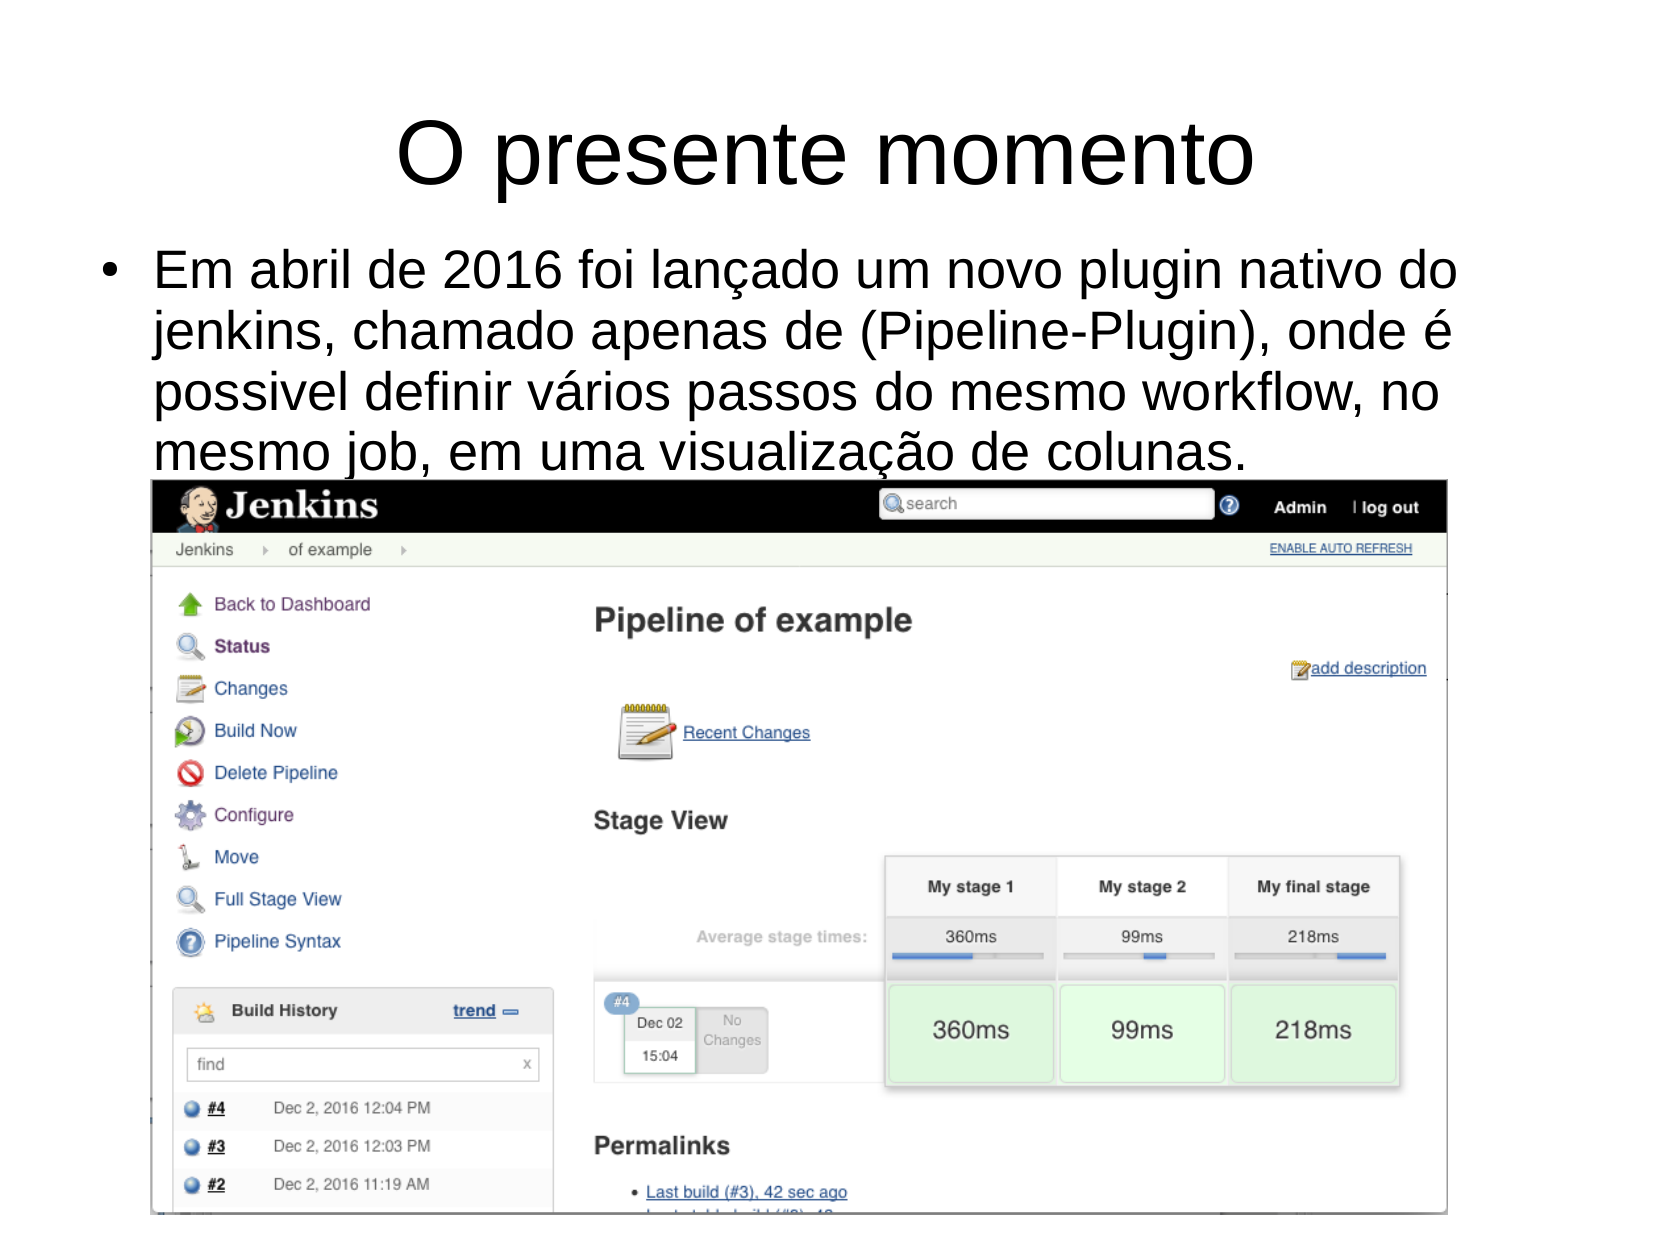

# O presente momento
Em abril de 2016 foi lançado um novo plugin nativo do jenkins, chamado apenas de (Pipeline-Plugin), onde é possivel definir vários passos do mesmo workflow, no mesmo job, em uma visualização de colunas.